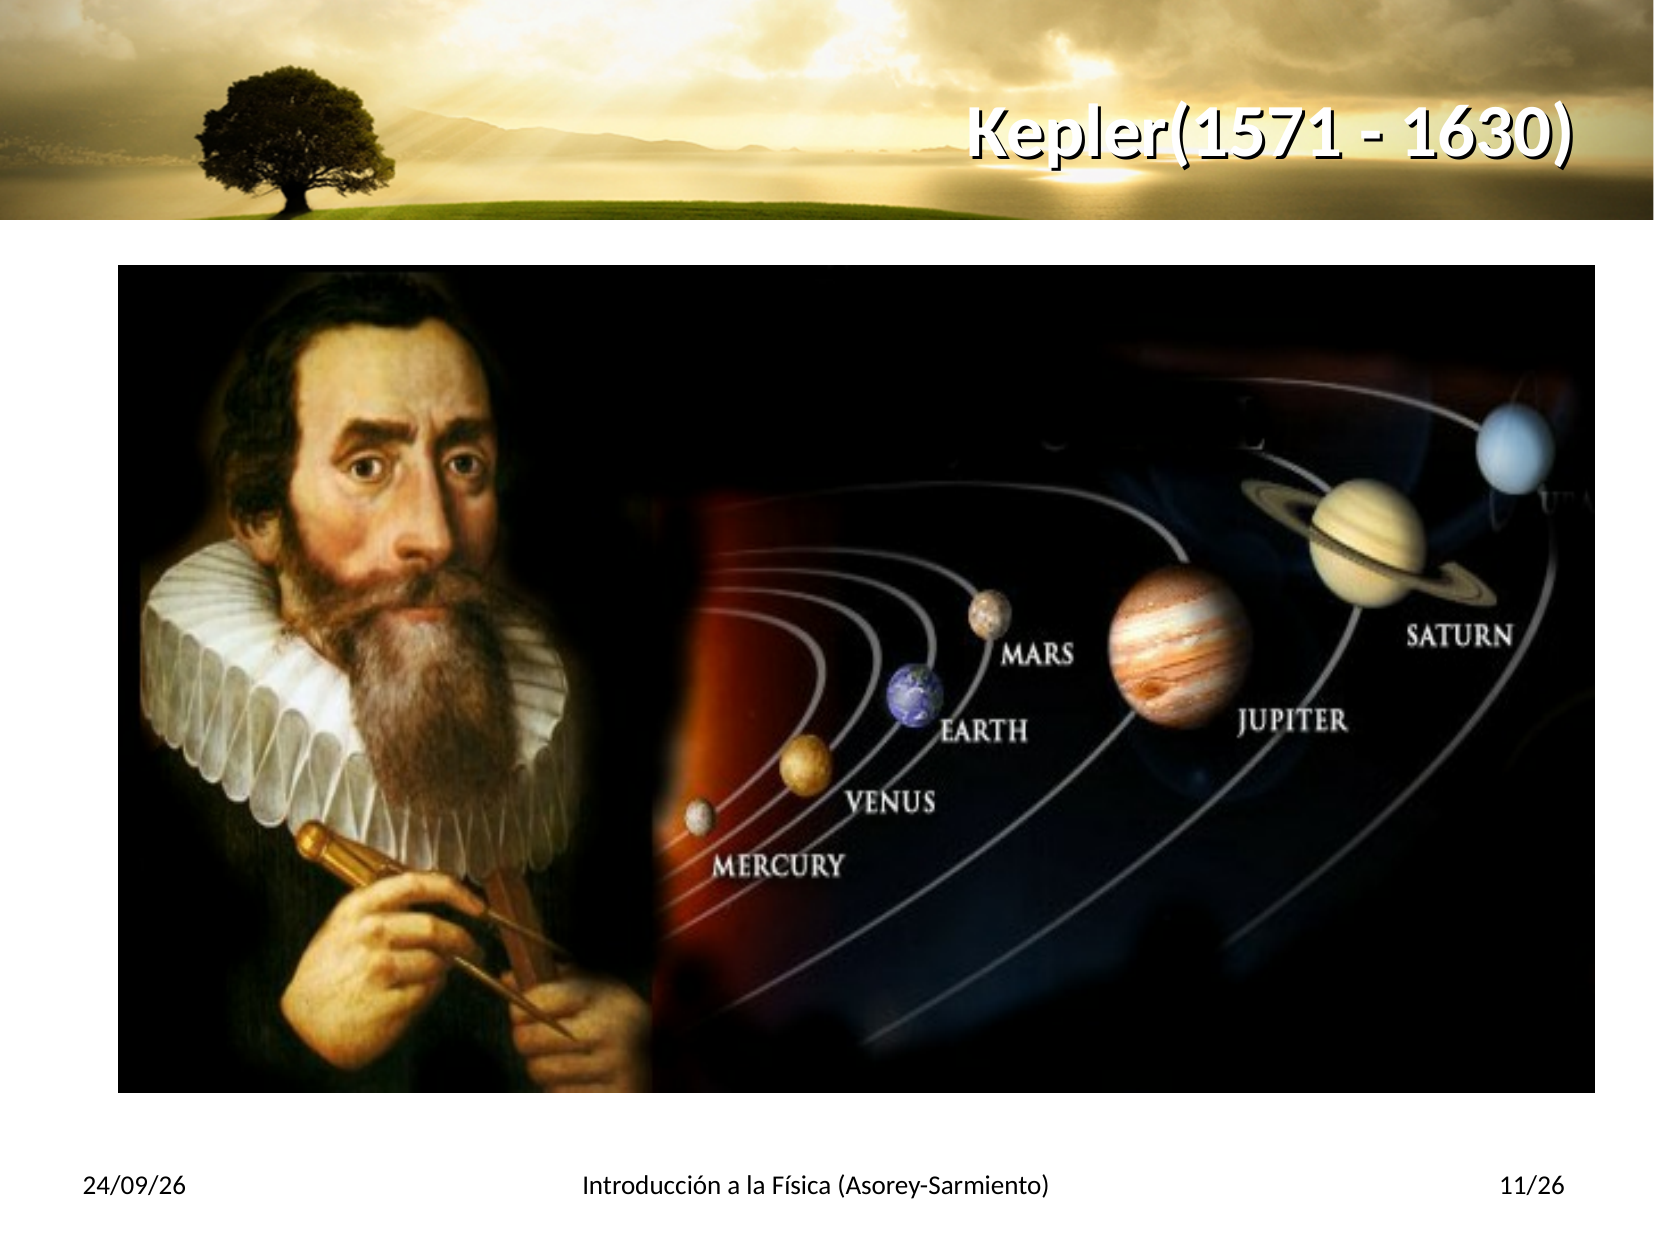

# Kepler(1571 - 1630)
Introducción a la Física (Asorey-Sarmiento)
11